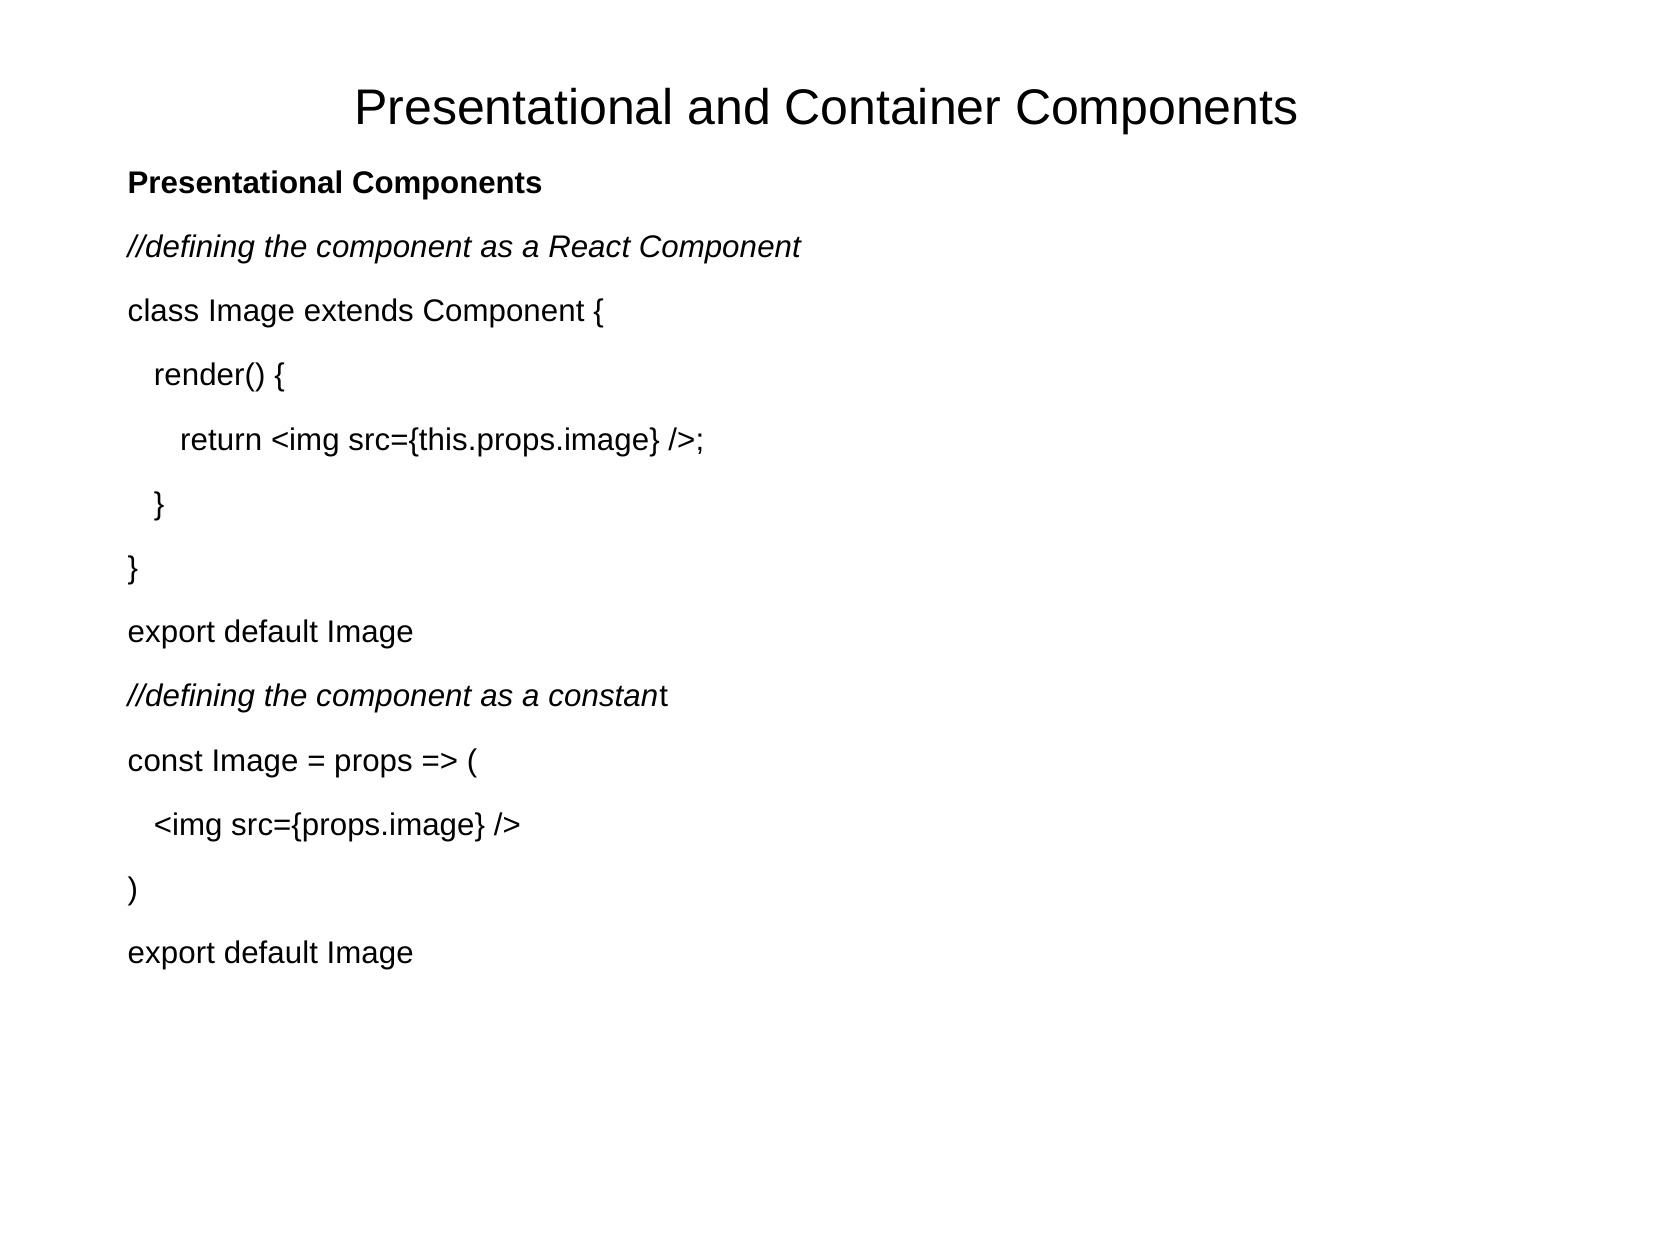

# Presentational and Container Components
Presentational Components
//defining the component as a React Component
class Image extends Component {
 render() {
 return <img src={this.props.image} />;
 }
}
export default Image
//defining the component as a constant
const Image = props => (
 <img src={props.image} />
)
export default Image